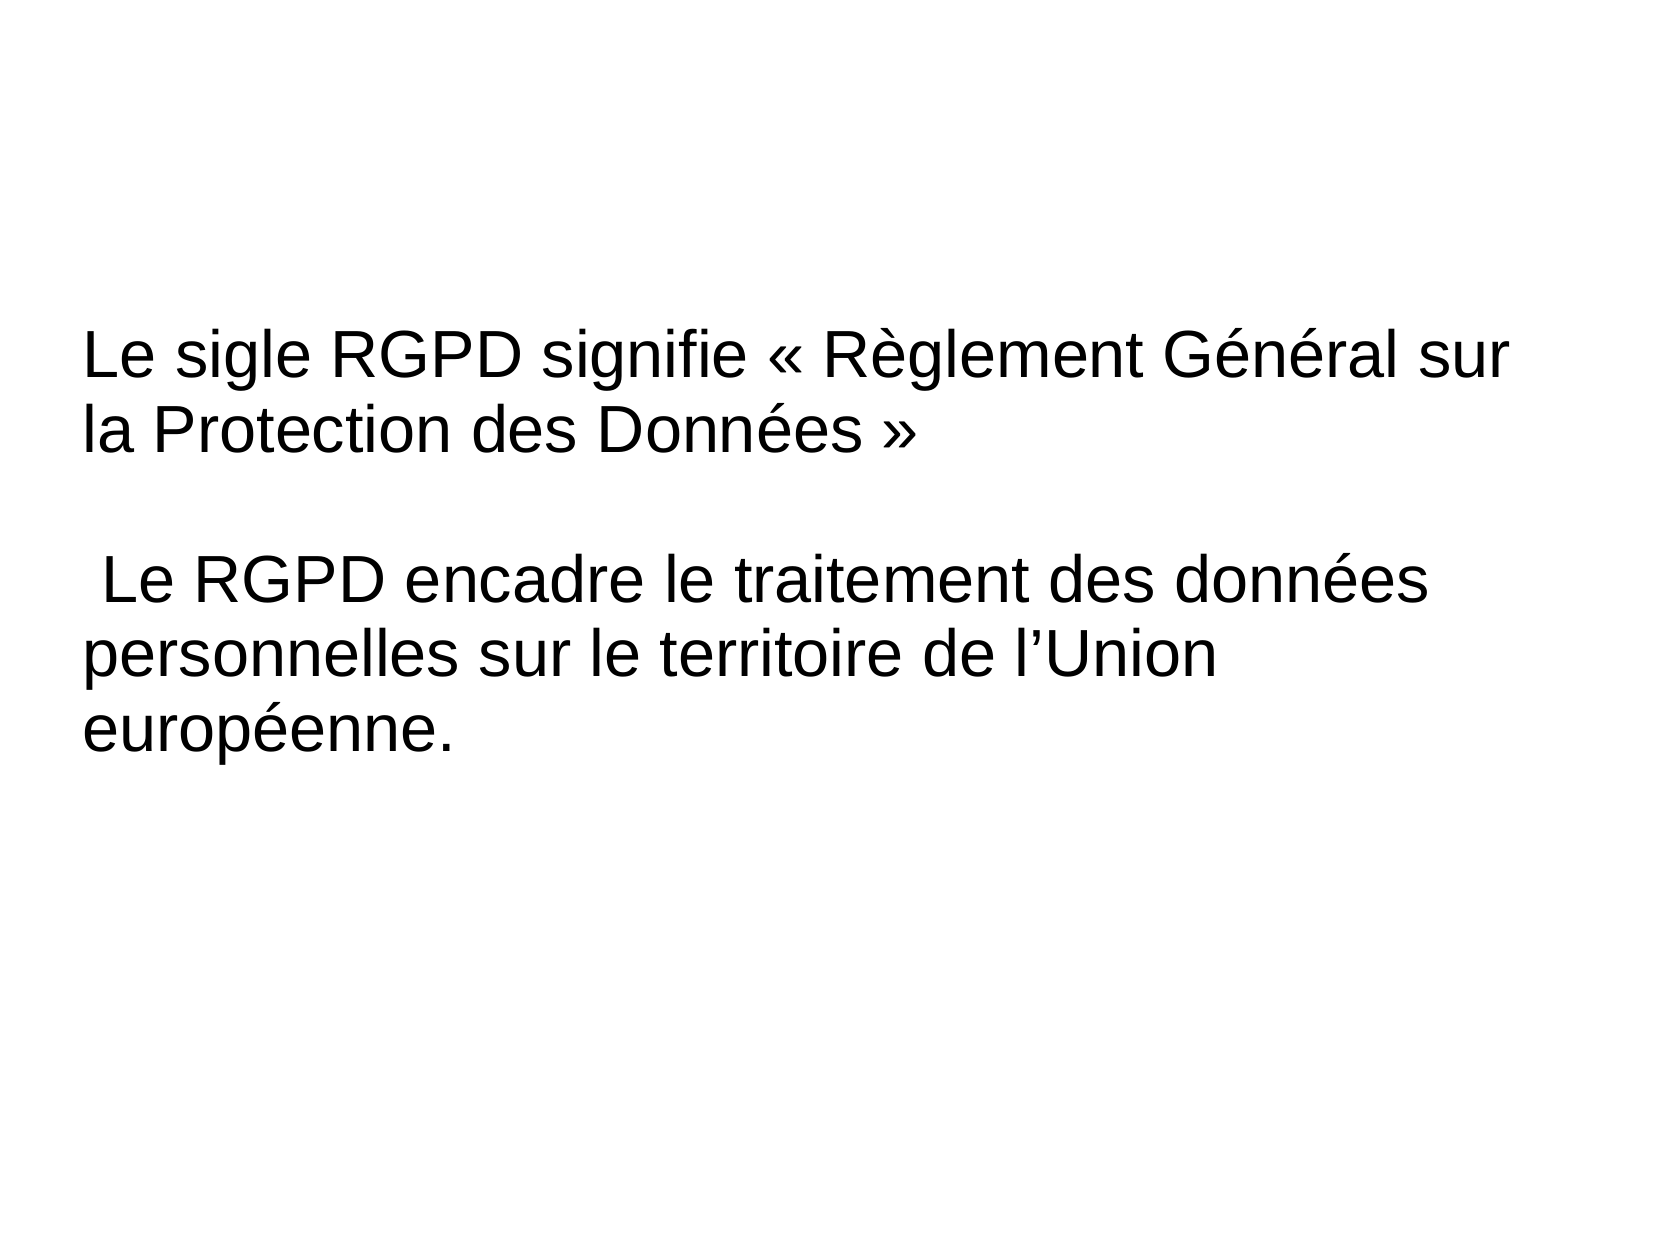

# Le sigle RGPD signifie « Règlement Général sur la Protection des Données »
 Le RGPD encadre le traitement des données personnelles sur le territoire de l’Union européenne.